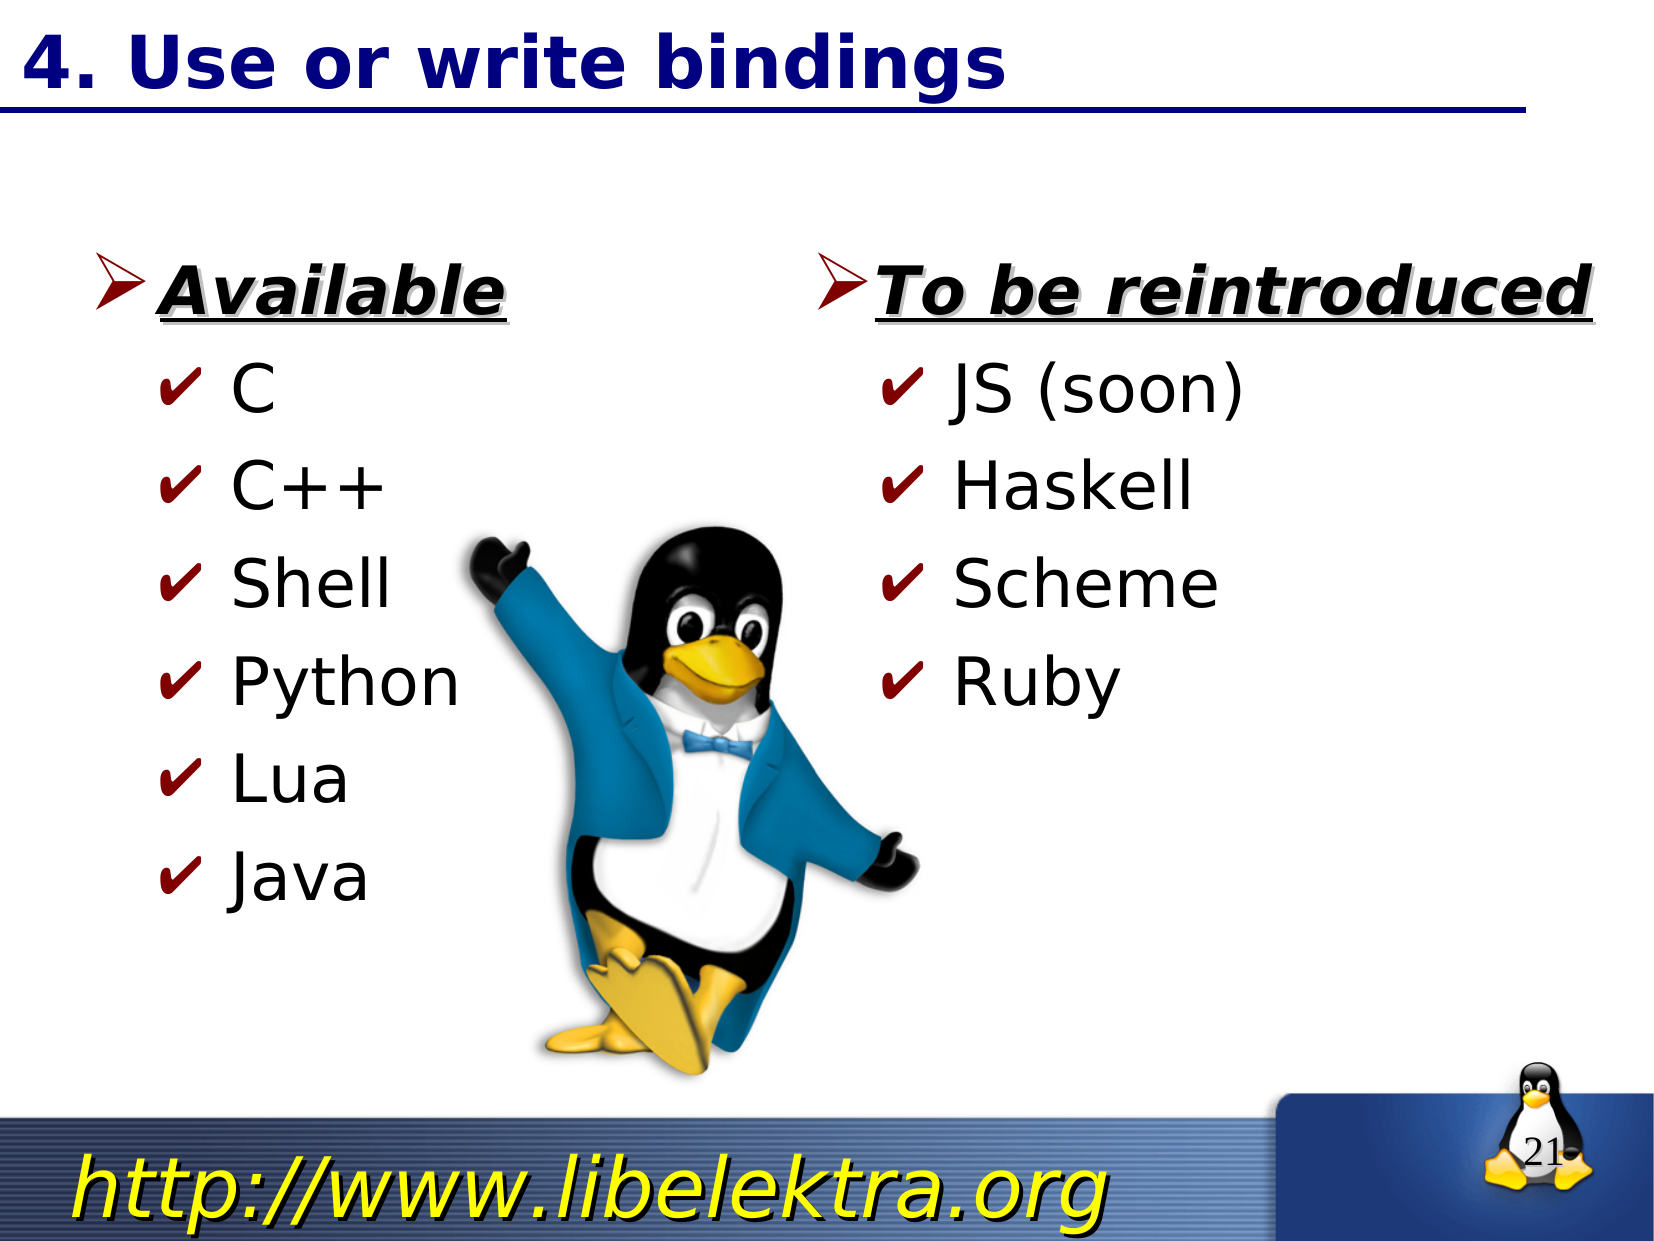

4. Use or write bindings
# Available
C
C++
Shell
Python
Lua
Java
To be reintroduced
JS (soon)
Haskell
Scheme
Ruby